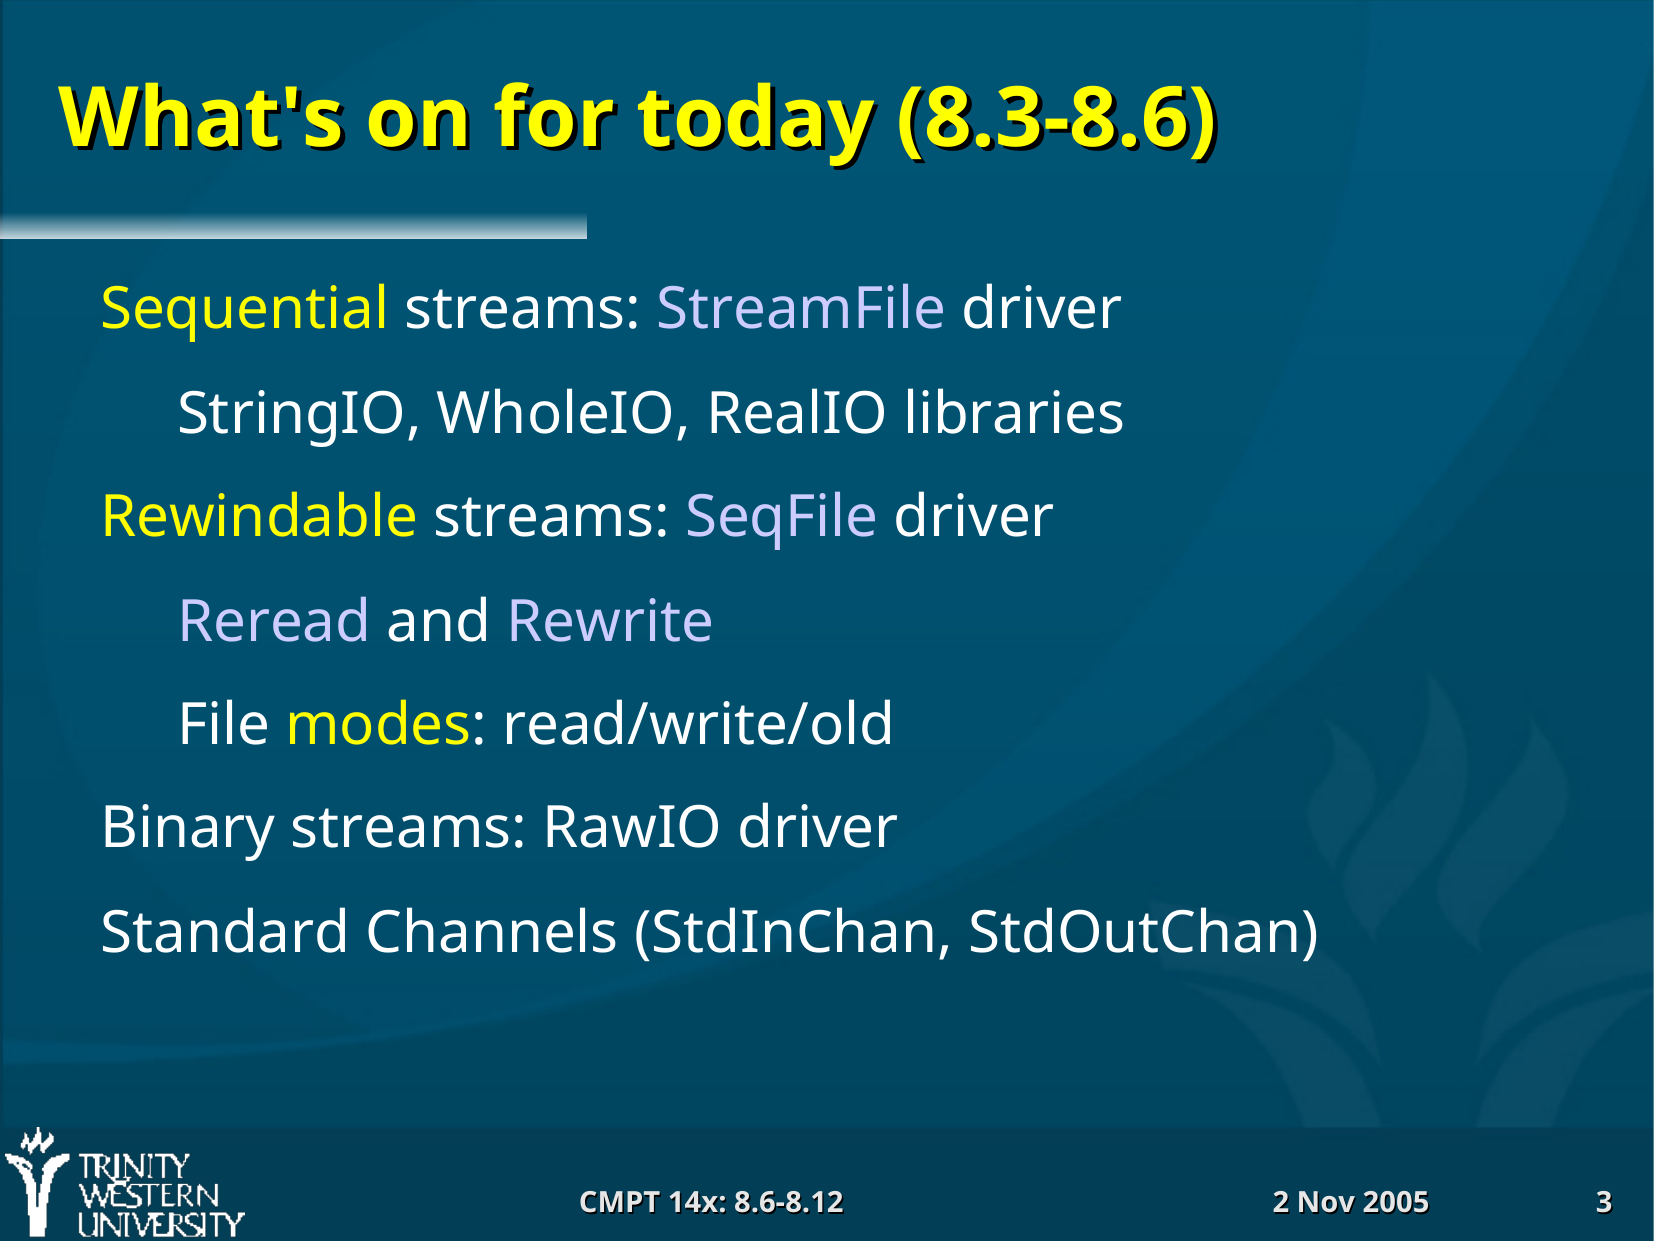

# What's on for today (8.3-8.6)
Sequential streams: StreamFile driver
StringIO, WholeIO, RealIO libraries
Rewindable streams: SeqFile driver
Reread and Rewrite
File modes: read/write/old
Binary streams: RawIO driver
Standard Channels (StdInChan, StdOutChan)
CMPT 14x: 8.6-8.12
2 Nov 2005
3